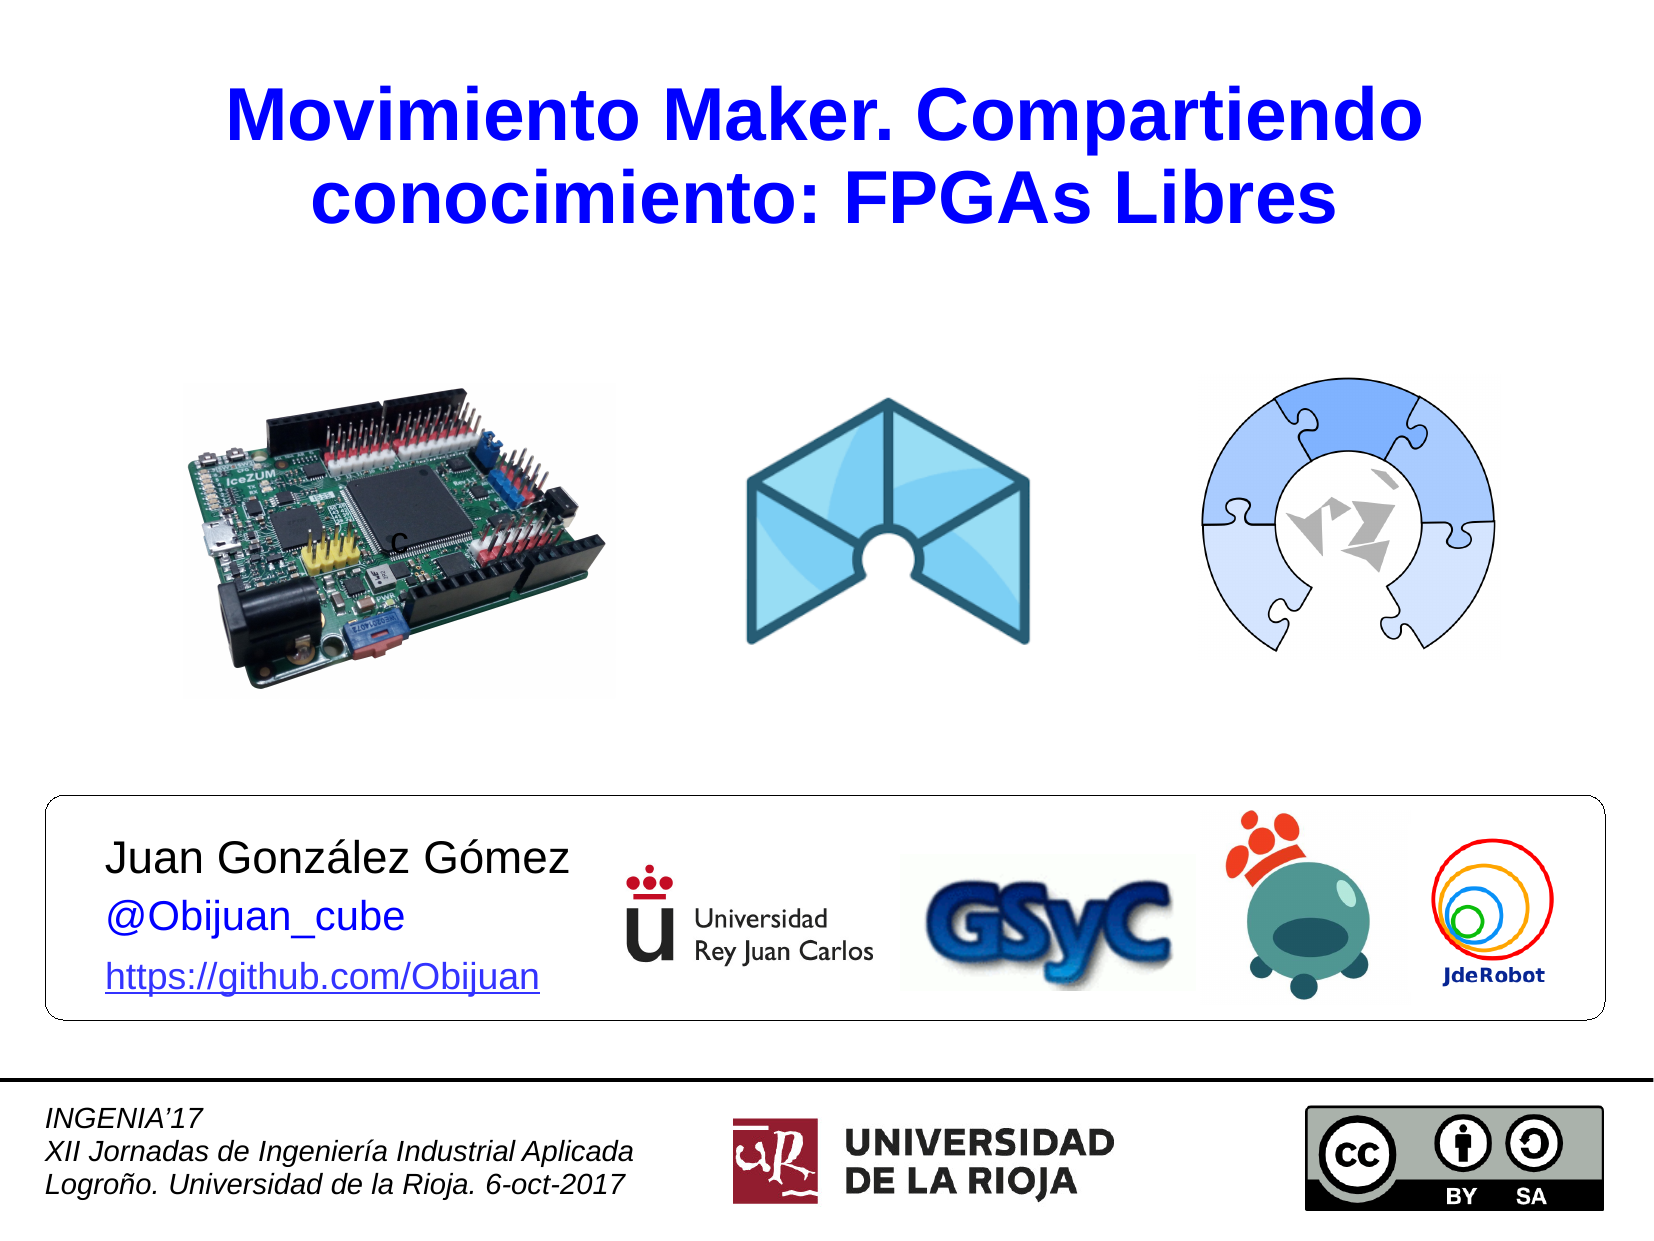

# Movimiento Maker. Compartiendo conocimiento: FPGAs Libres
c
Juan González Gómez
@Obijuan_cube
https://github.com/Obijuan
INGENIA’17
XII Jornadas de Ingeniería Industrial Aplicada Logroño. Universidad de la Rioja. 6-oct-2017